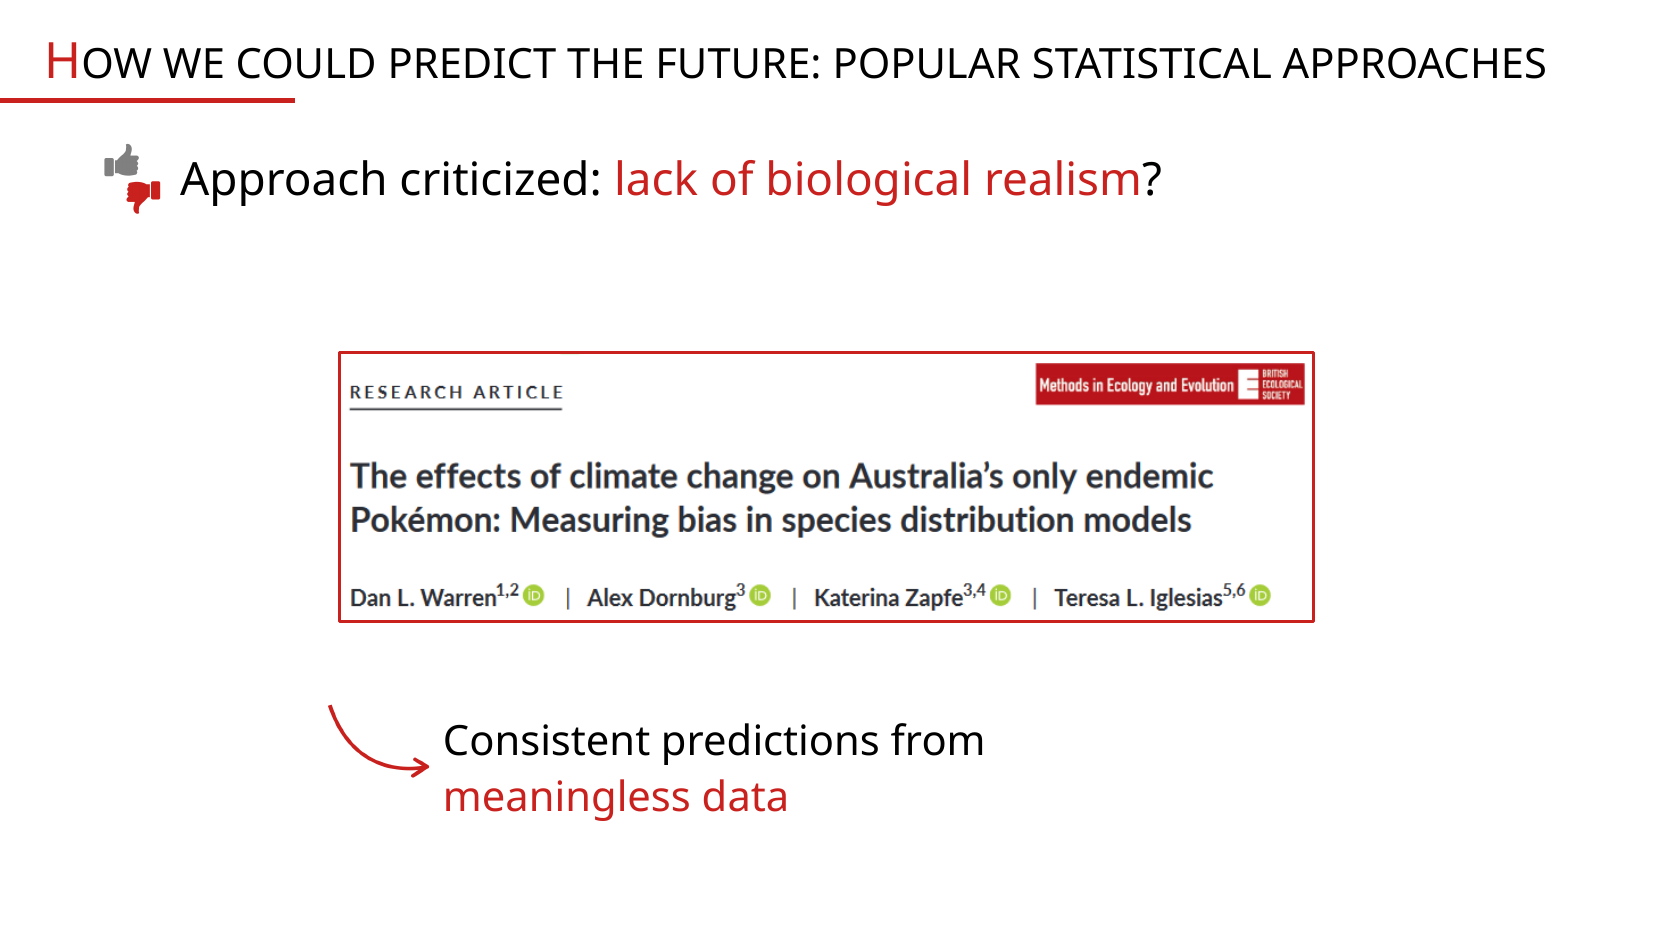

HOW WE COULD PREDICT THE FUTURE: POPULAR STATISTICAL APPROACHES
Approach criticized: lack of biological realism?
Consistent predictions from meaningless data